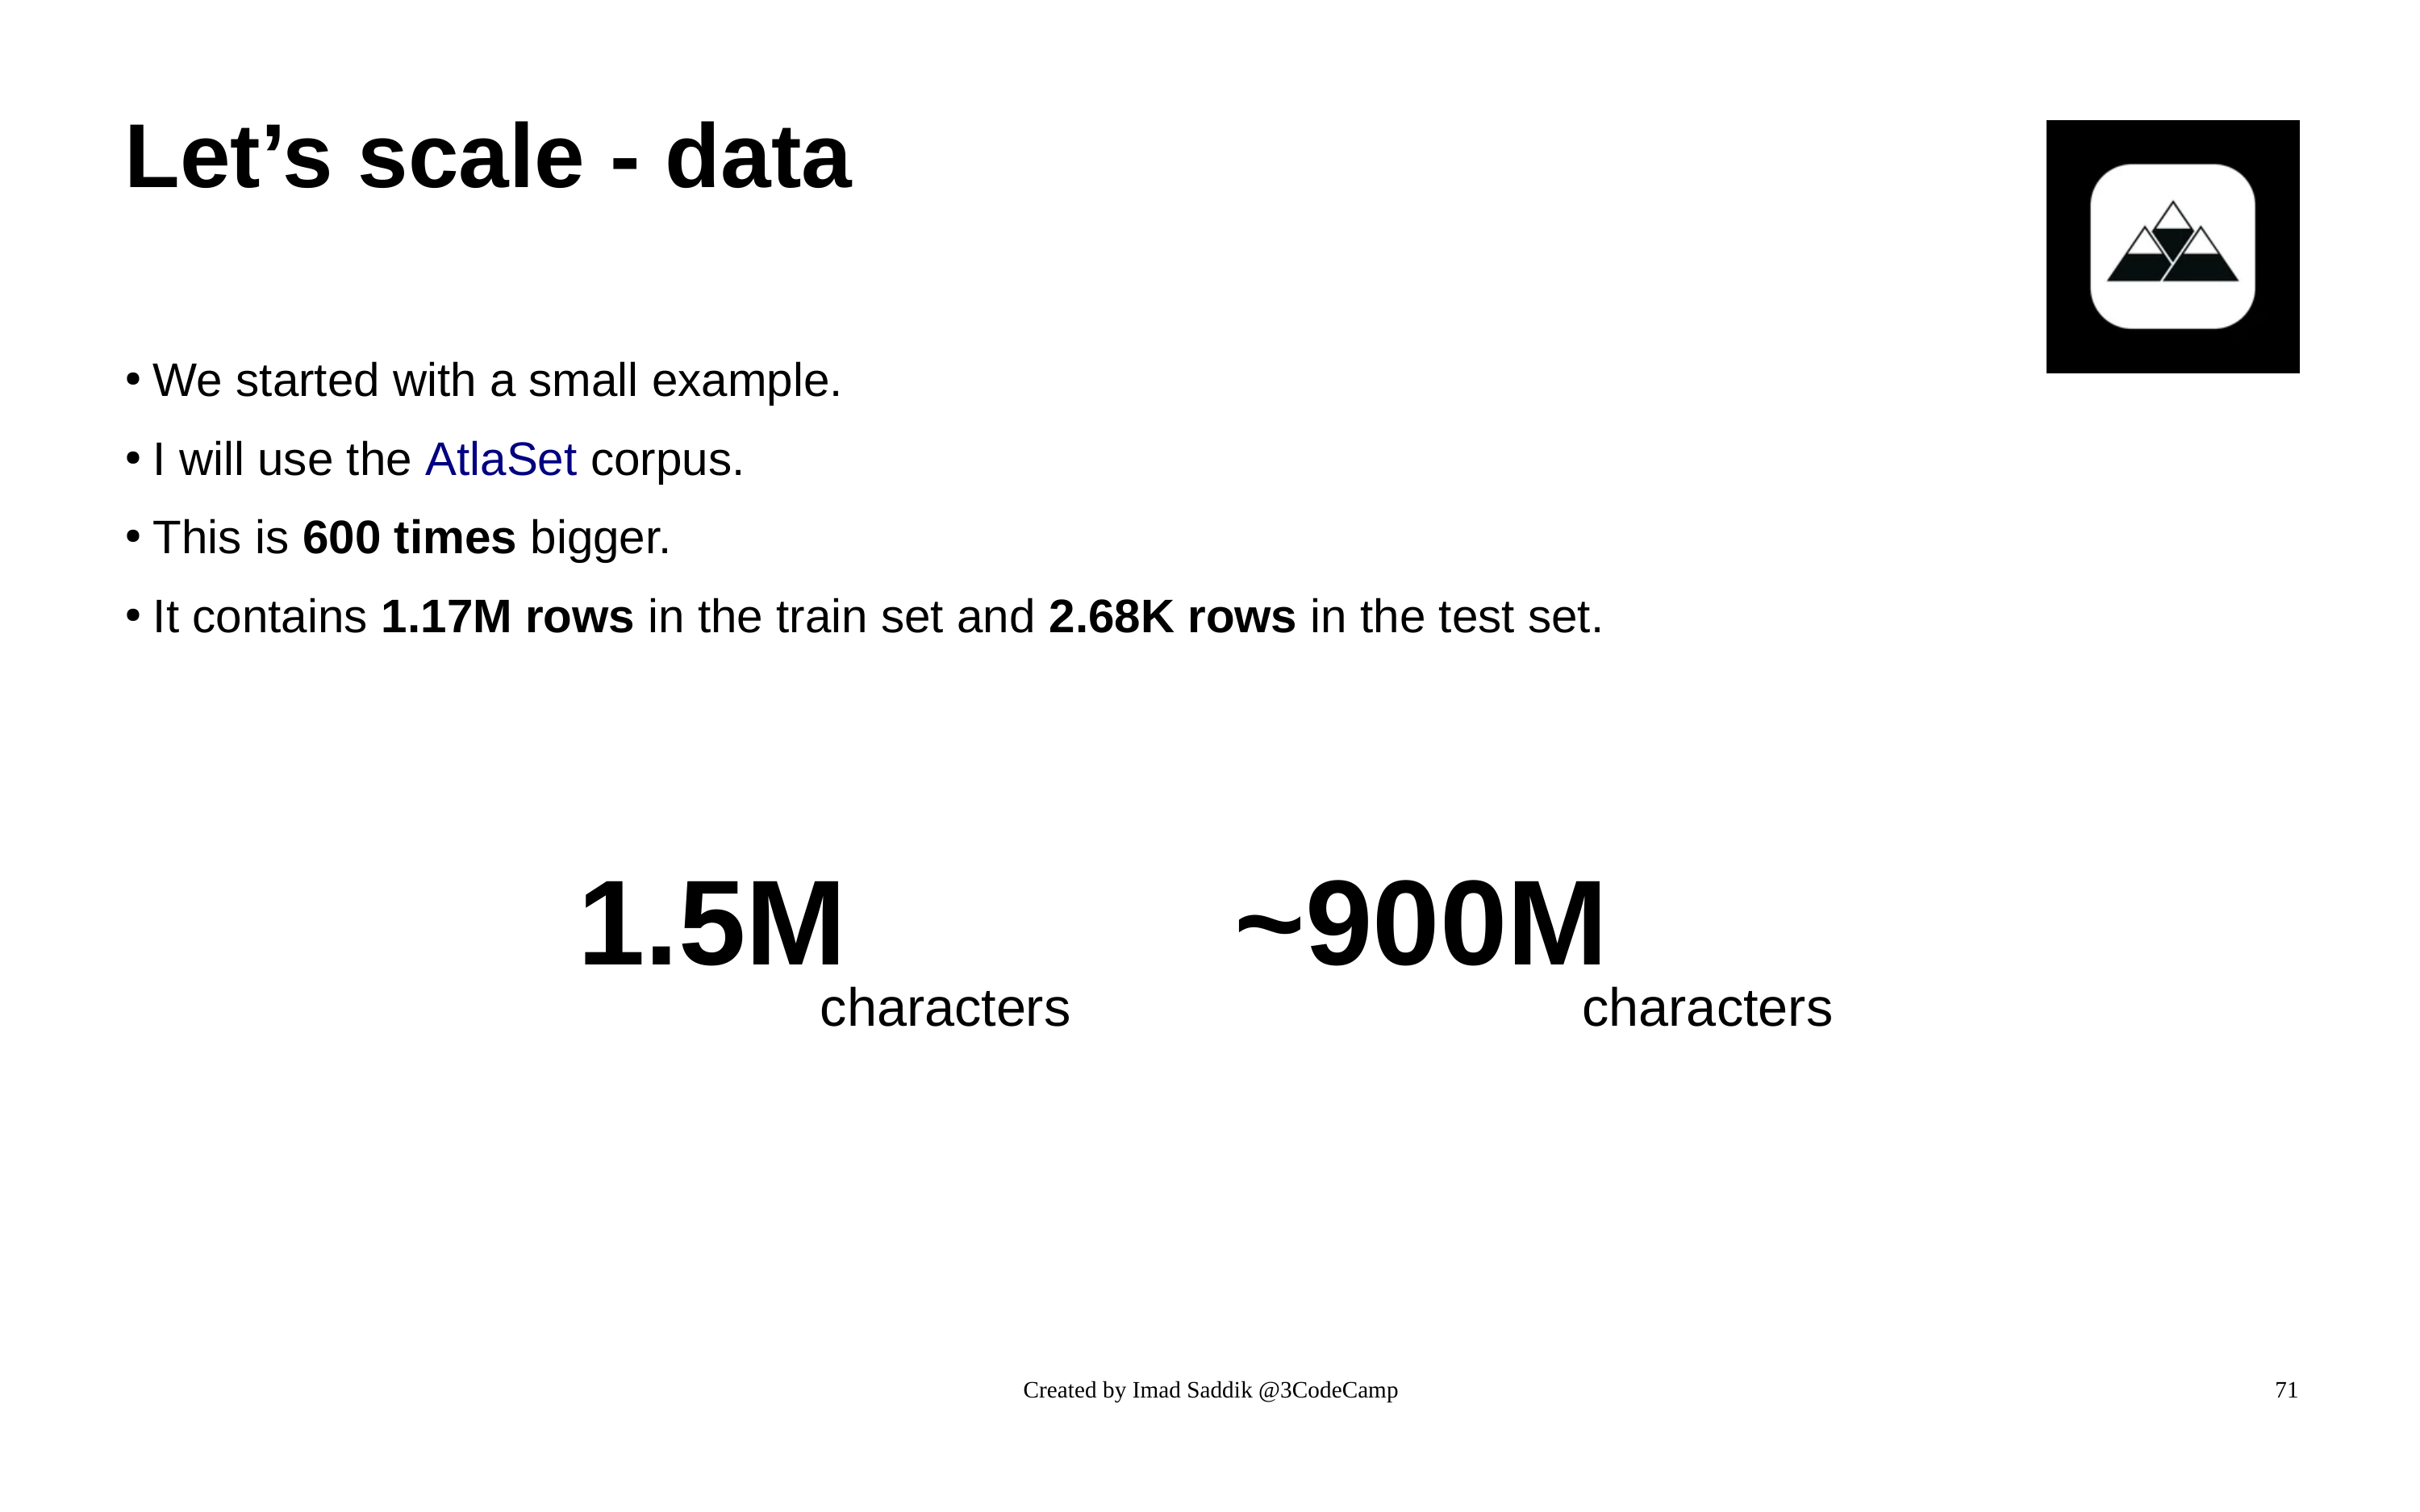

Let’s scale - data
We started with a small example.
I will use the AtlaSet corpus.
This is 600 times bigger.
It contains 1.17M rows in the train set and 2.68K rows in the test set.
1.5M
characters
~900M
characters
Created by Imad Saddik @3CodeCamp
71